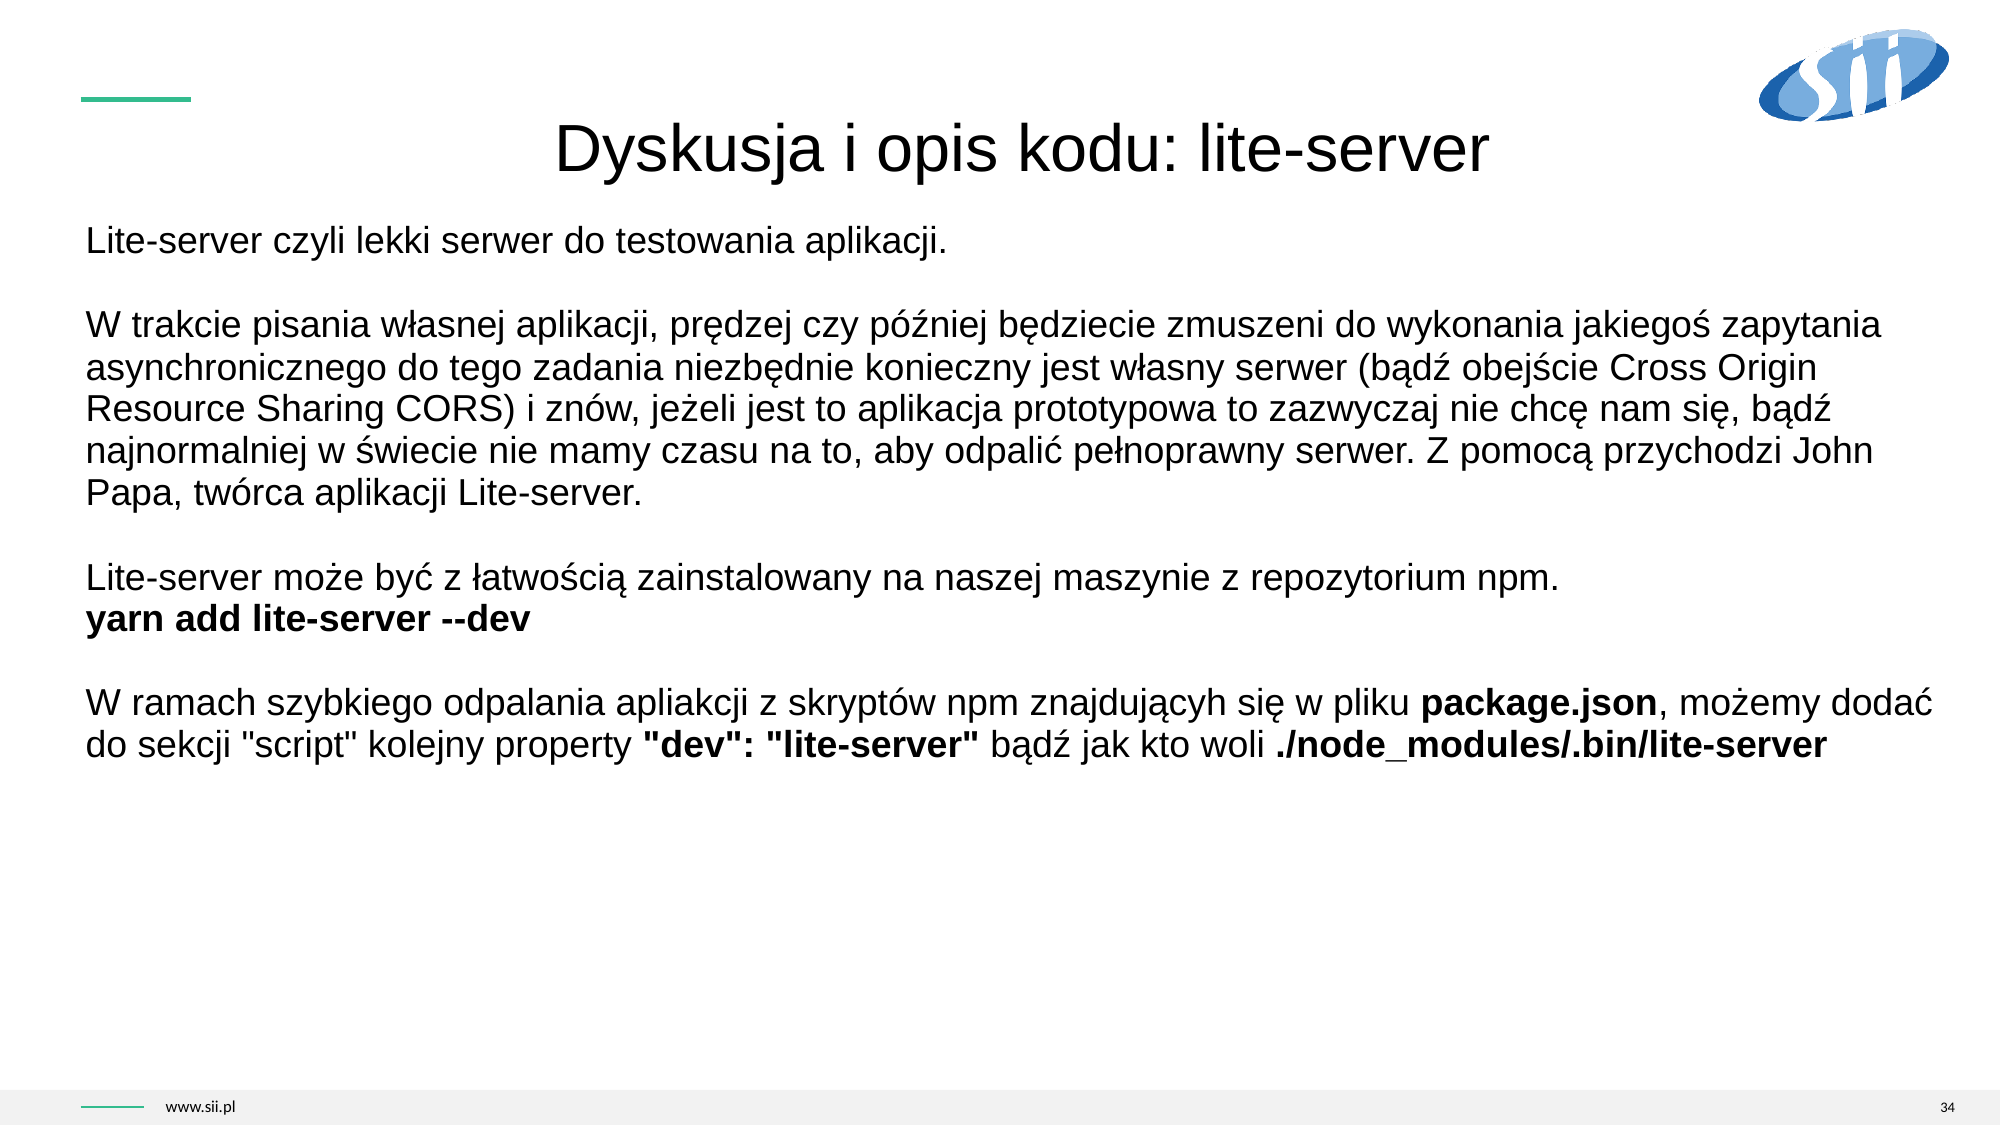

#
Dyskusja i opis kodu: lite-server
Lite-server czyli lekki serwer do testowania aplikacji.
W trakcie pisania własnej aplikacji, prędzej czy później będziecie zmuszeni do wykonania jakiegoś zapytania asynchronicznego do tego zadania niezbędnie konieczny jest własny serwer (bądź obejście Cross Origin Resource Sharing CORS) i znów, jeżeli jest to aplikacja prototypowa to zazwyczaj nie chcę nam się, bądź najnormalniej w świecie nie mamy czasu na to, aby odpalić pełnoprawny serwer. Z pomocą przychodzi John Papa, twórca aplikacji Lite-server.
Lite-server może być z łatwością zainstalowany na naszej maszynie z repozytorium npm.
yarn add lite-server --dev
W ramach szybkiego odpalania apliakcji z skryptów npm znajdującyh się w pliku package.json, możemy dodać do sekcji "script" kolejny property "dev": "lite-server" bądź jak kto woli ./node_modules/.bin/lite-server